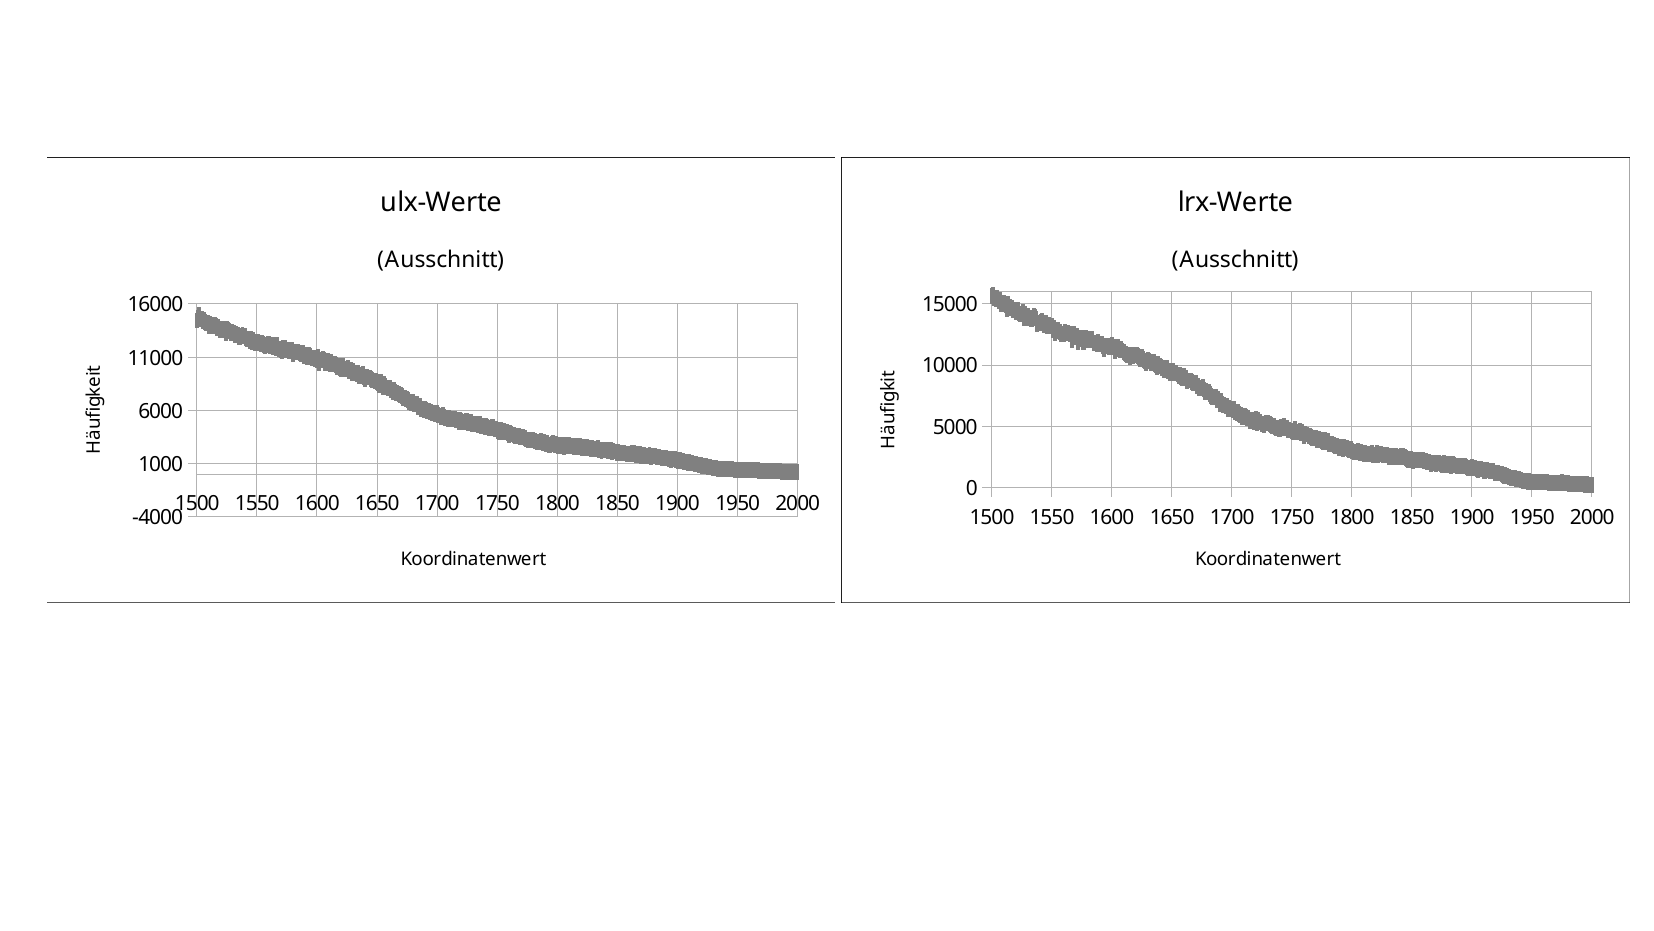

### Chart: lrx-Werte
(Ausschnitt)
| Category | lrx Häufigkeit |
|---|---|
### Chart: ulx-Werte
(Ausschnitt)
| Category | ulx Häufigkeit |
|---|---|